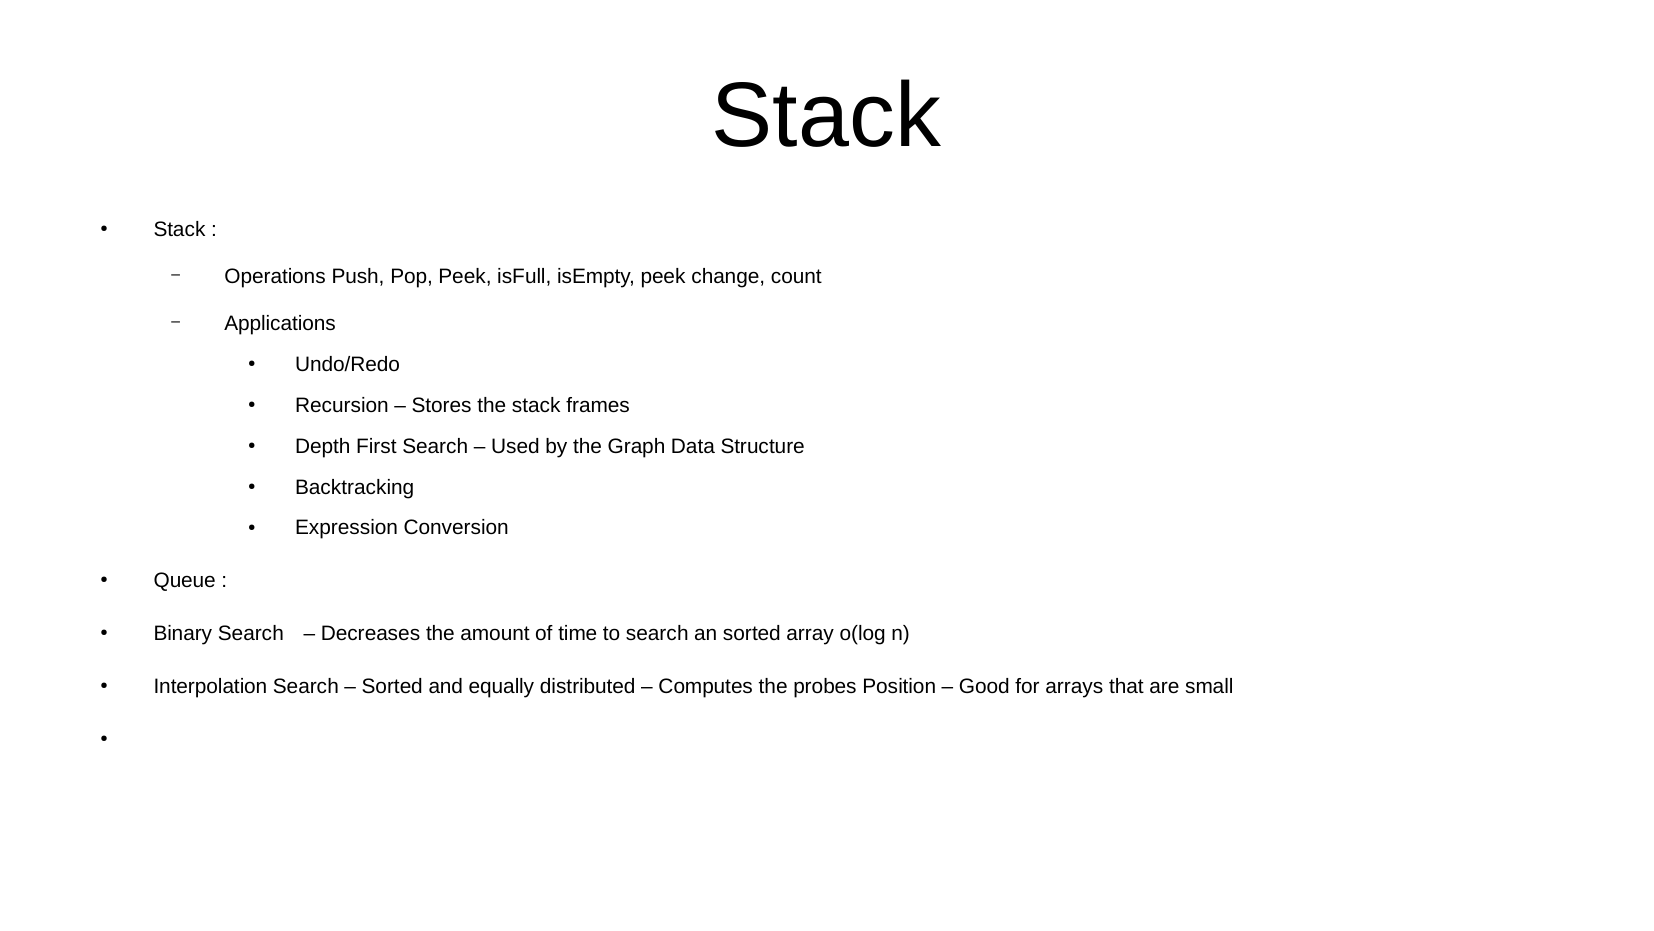

# Stack
Stack :
Operations Push, Pop, Peek, isFull, isEmpty, peek change, count
Applications
Undo/Redo
Recursion – Stores the stack frames
Depth First Search – Used by the Graph Data Structure
Backtracking
Expression Conversion
Queue :
Binary Search	– Decreases the amount of time to search an sorted array o(log n)
Interpolation Search – Sorted and equally distributed – Computes the probes Position – Good for arrays that are small